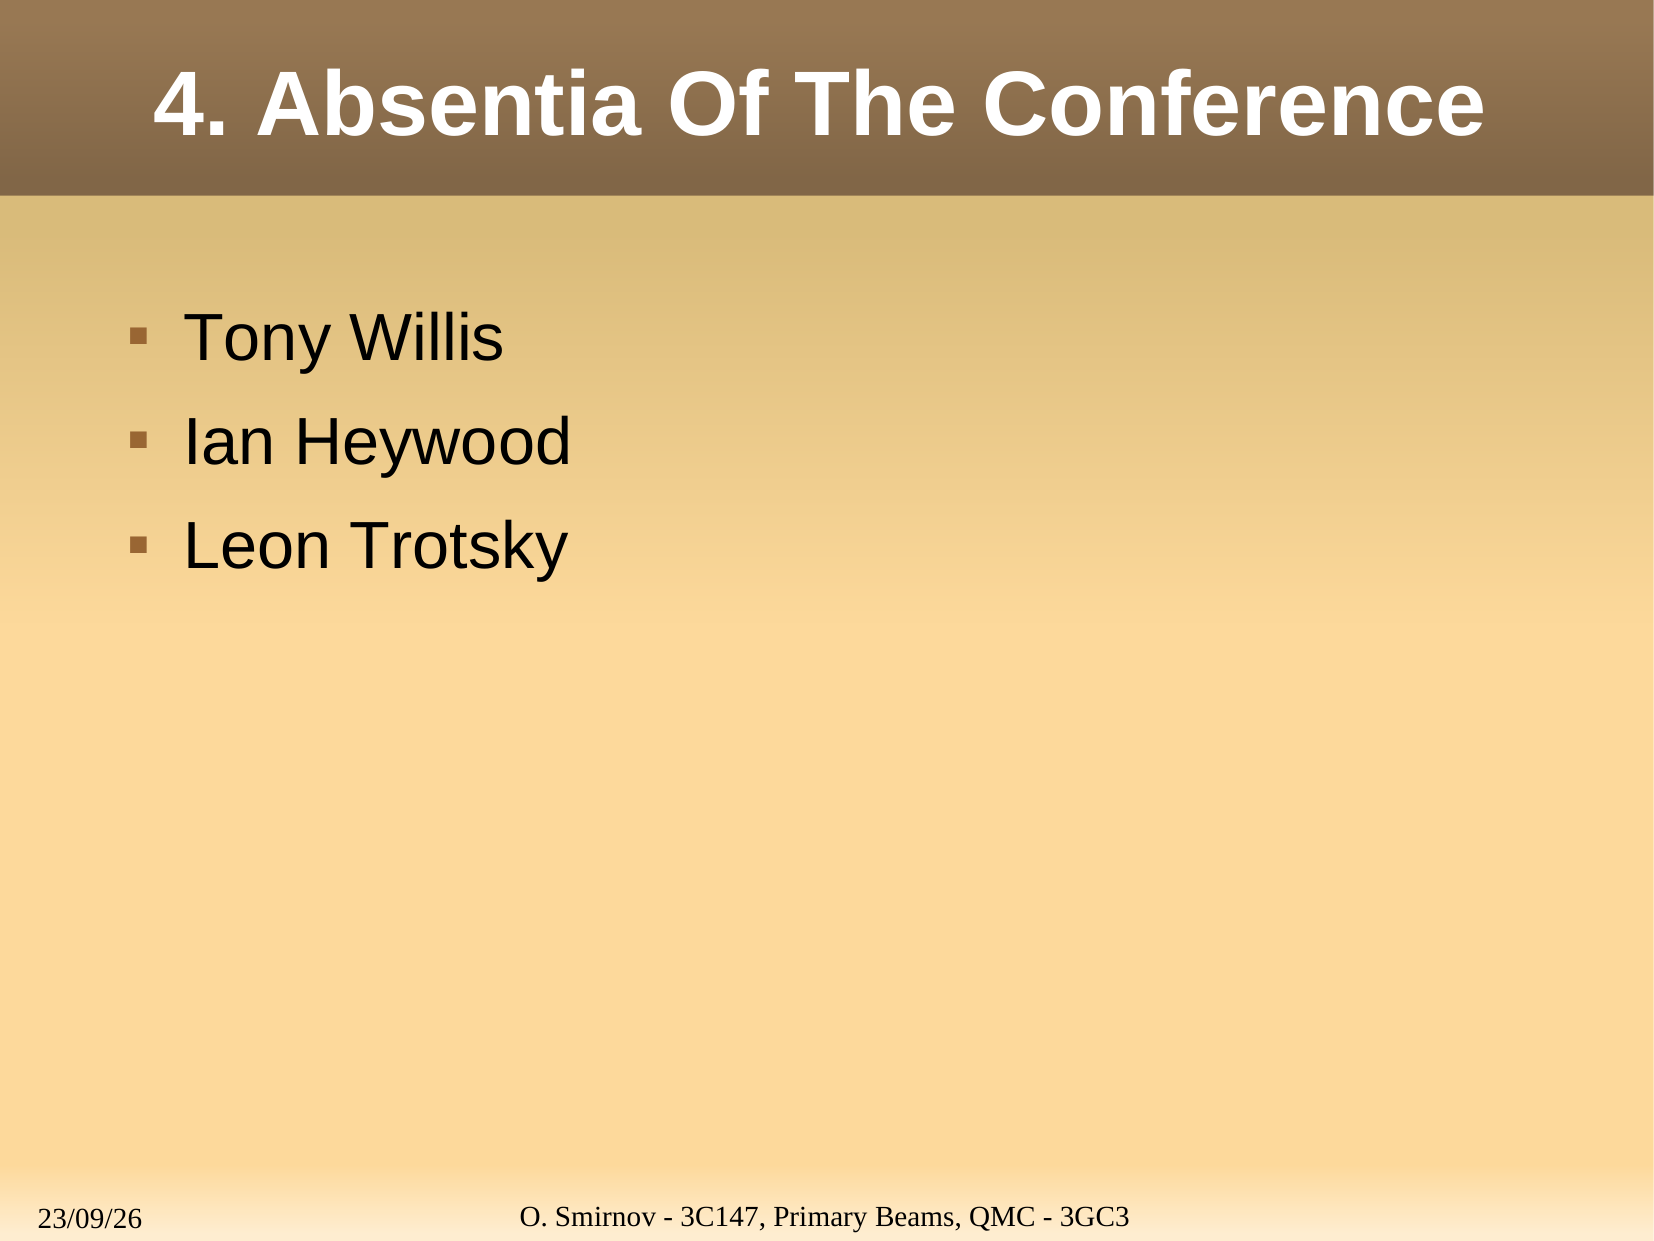

# 4. Absentia Of The Conference
Tony Willis
Ian Heywood
Leon Trotsky
O. Smirnov - 3C147, Primary Beams, QMC - 3GC3